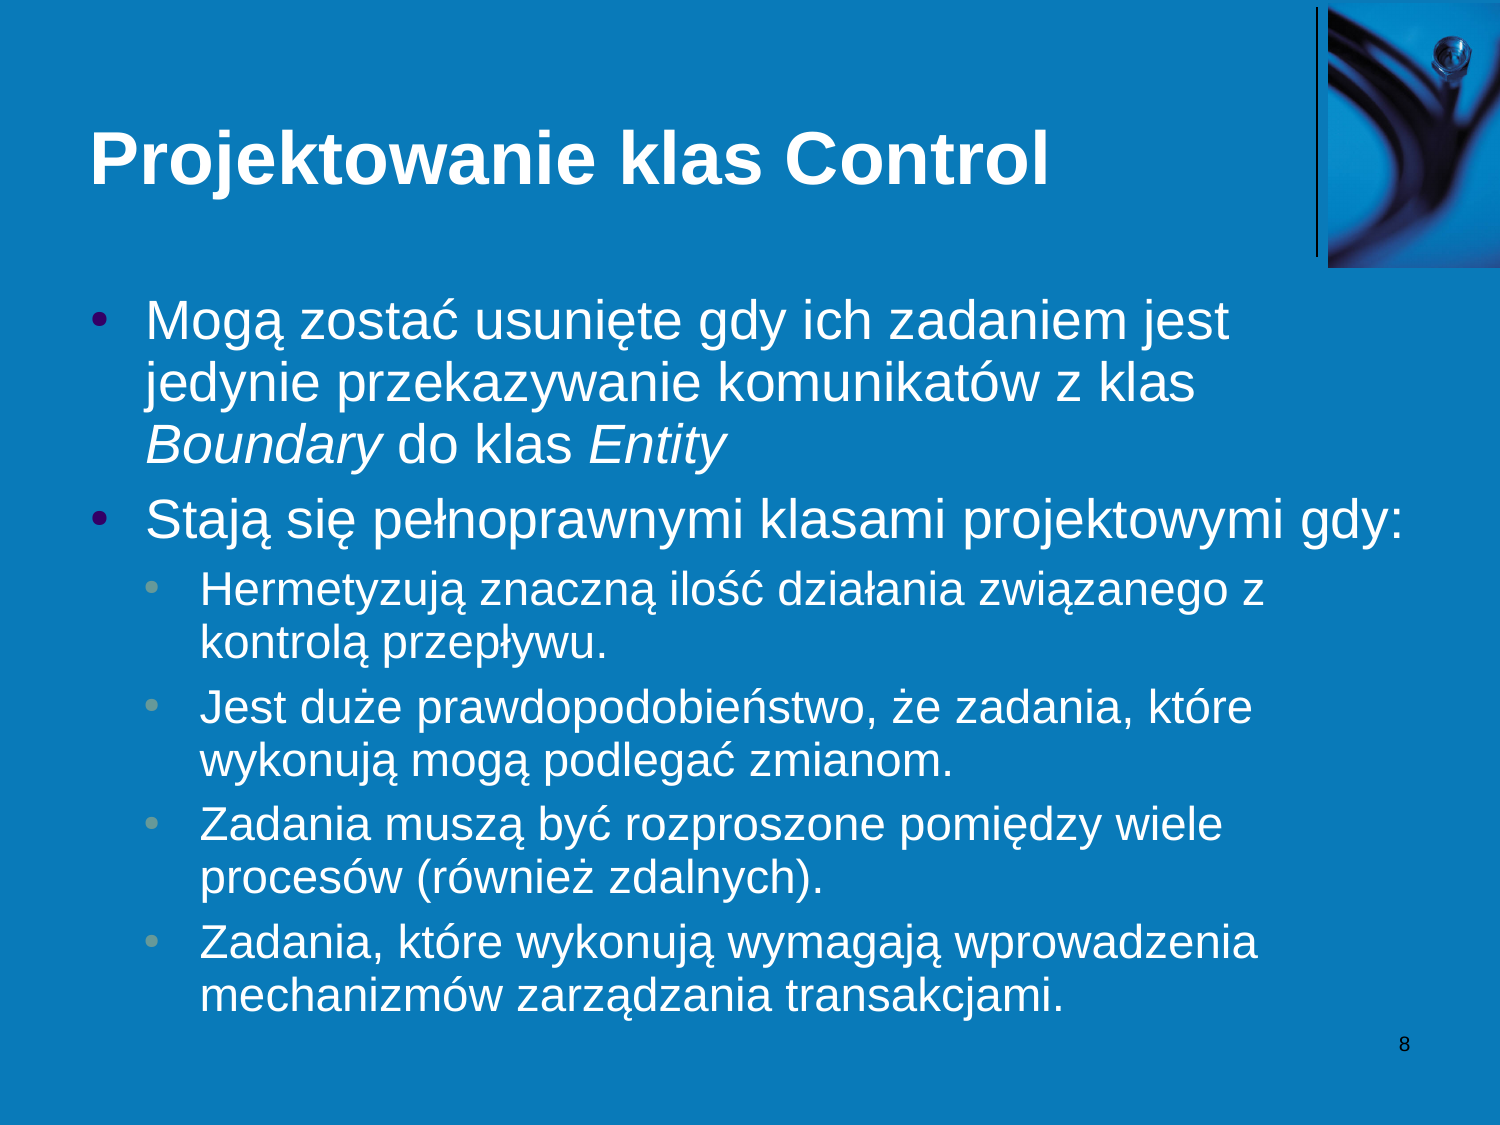

# Projektowanie klas Control
Mogą zostać usunięte gdy ich zadaniem jest jedynie przekazywanie komunikatów z klas Boundary do klas Entity
Stają się pełnoprawnymi klasami projektowymi gdy:
Hermetyzują znaczną ilość działania związanego z kontrolą przepływu.
Jest duże prawdopodobieństwo, że zadania, które wykonują mogą podlegać zmianom.
Zadania muszą być rozproszone pomiędzy wiele procesów (również zdalnych).
Zadania, które wykonują wymagają wprowadzenia mechanizmów zarządzania transakcjami.
8